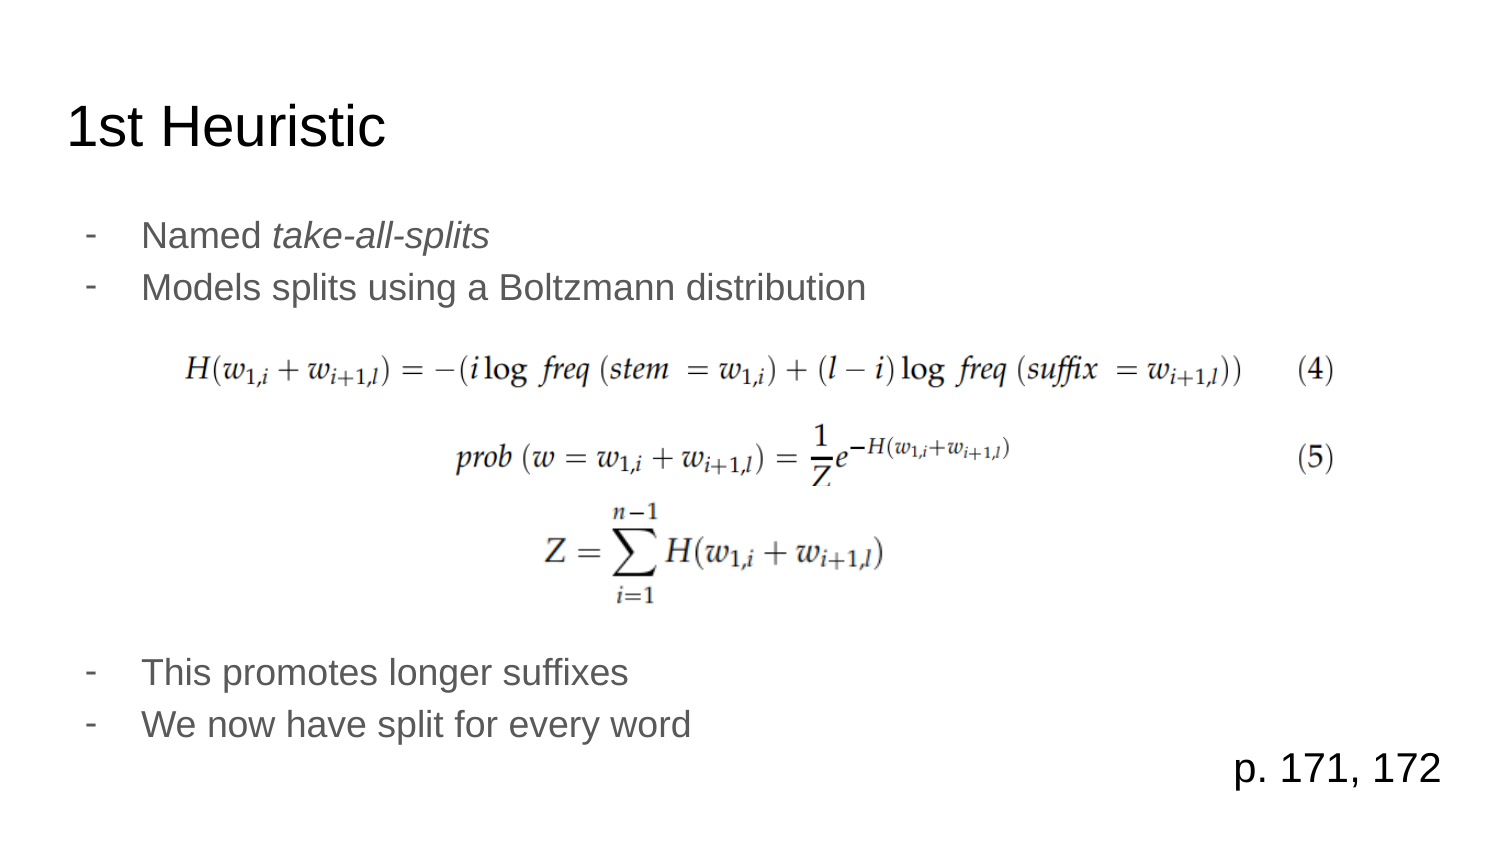

# 1st Heuristic
Named take-all-splits
Models splits using a Boltzmann distribution
This promotes longer suffixes
We now have split for every word
p. 171, 172